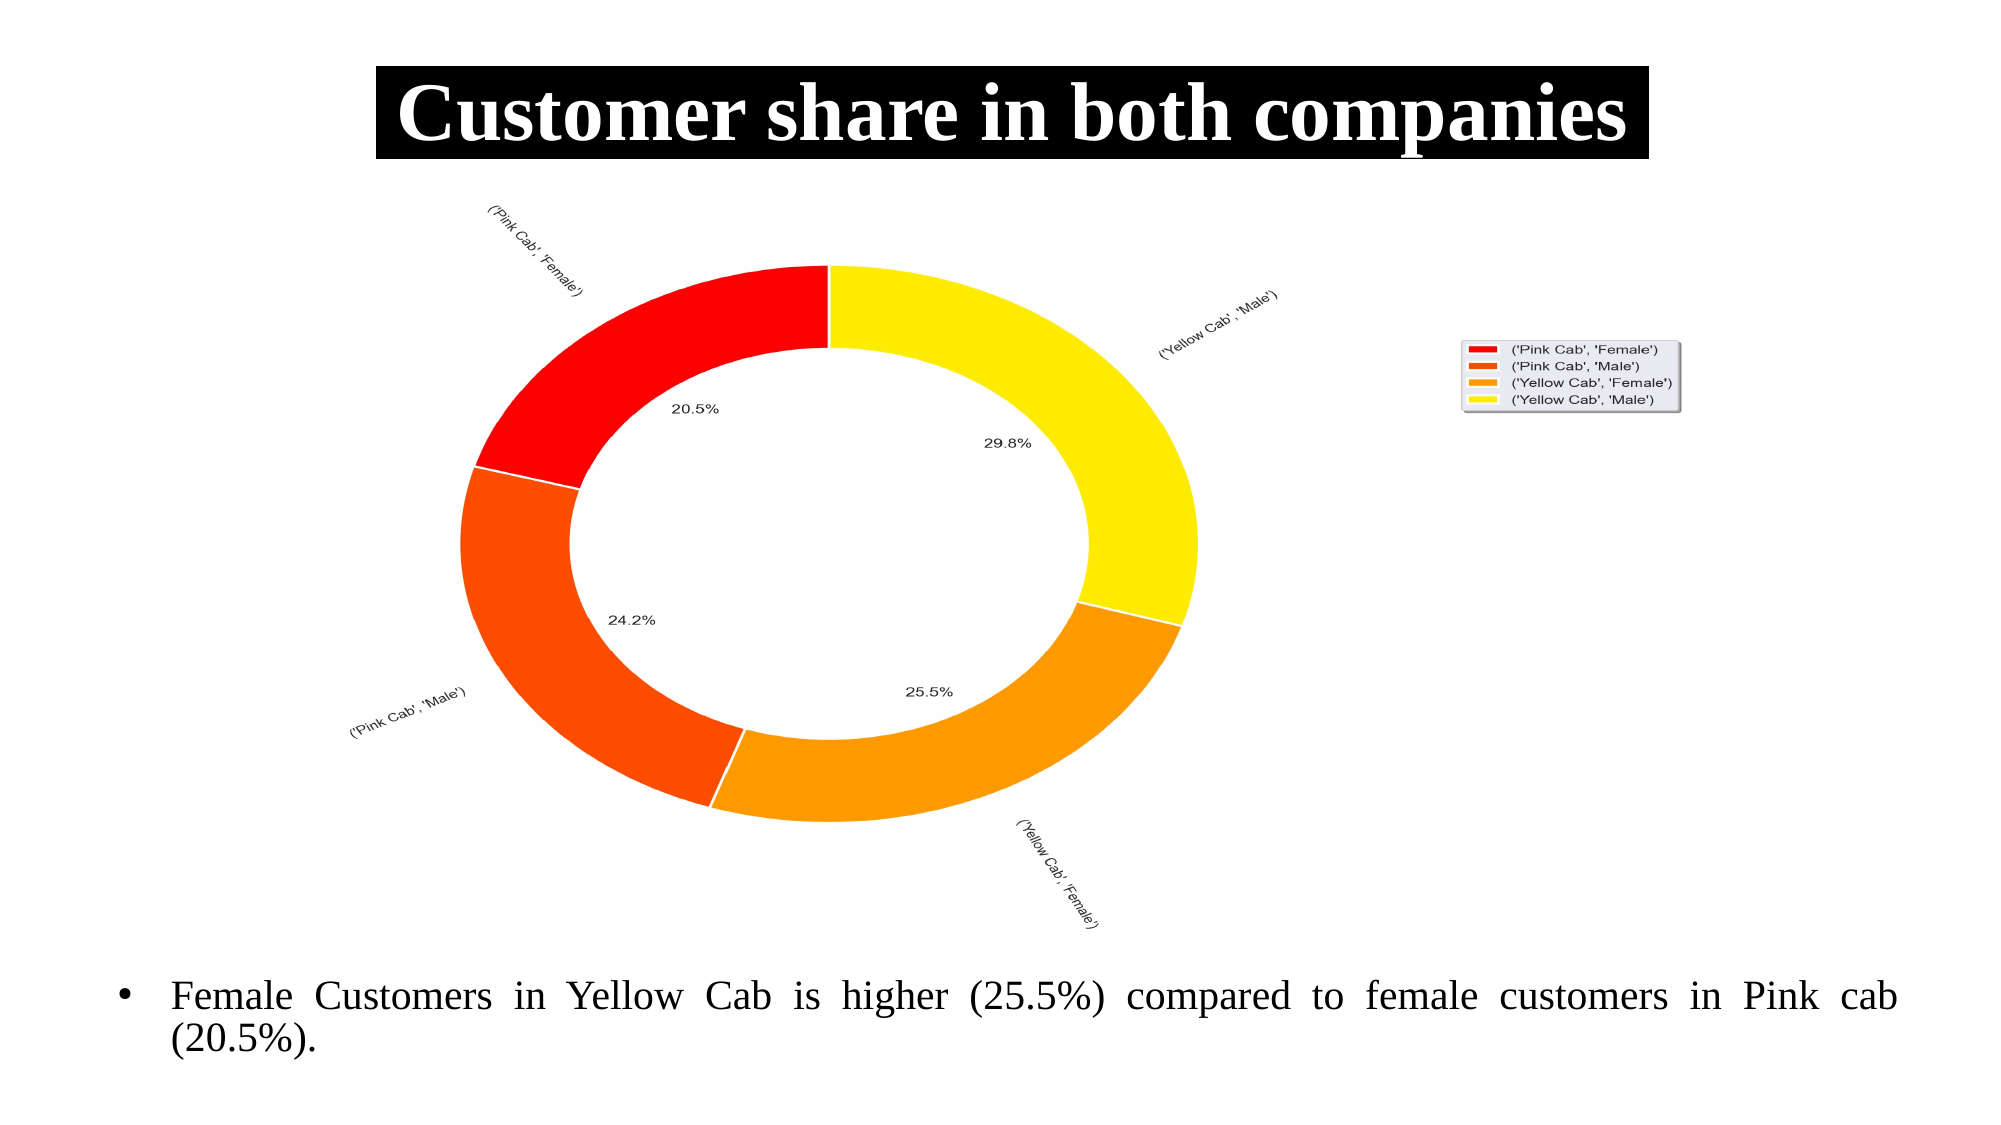

# Customer share in both companies
Female Customers in Yellow Cab is higher (25.5%) compared to female customers in Pink cab (20.5%).